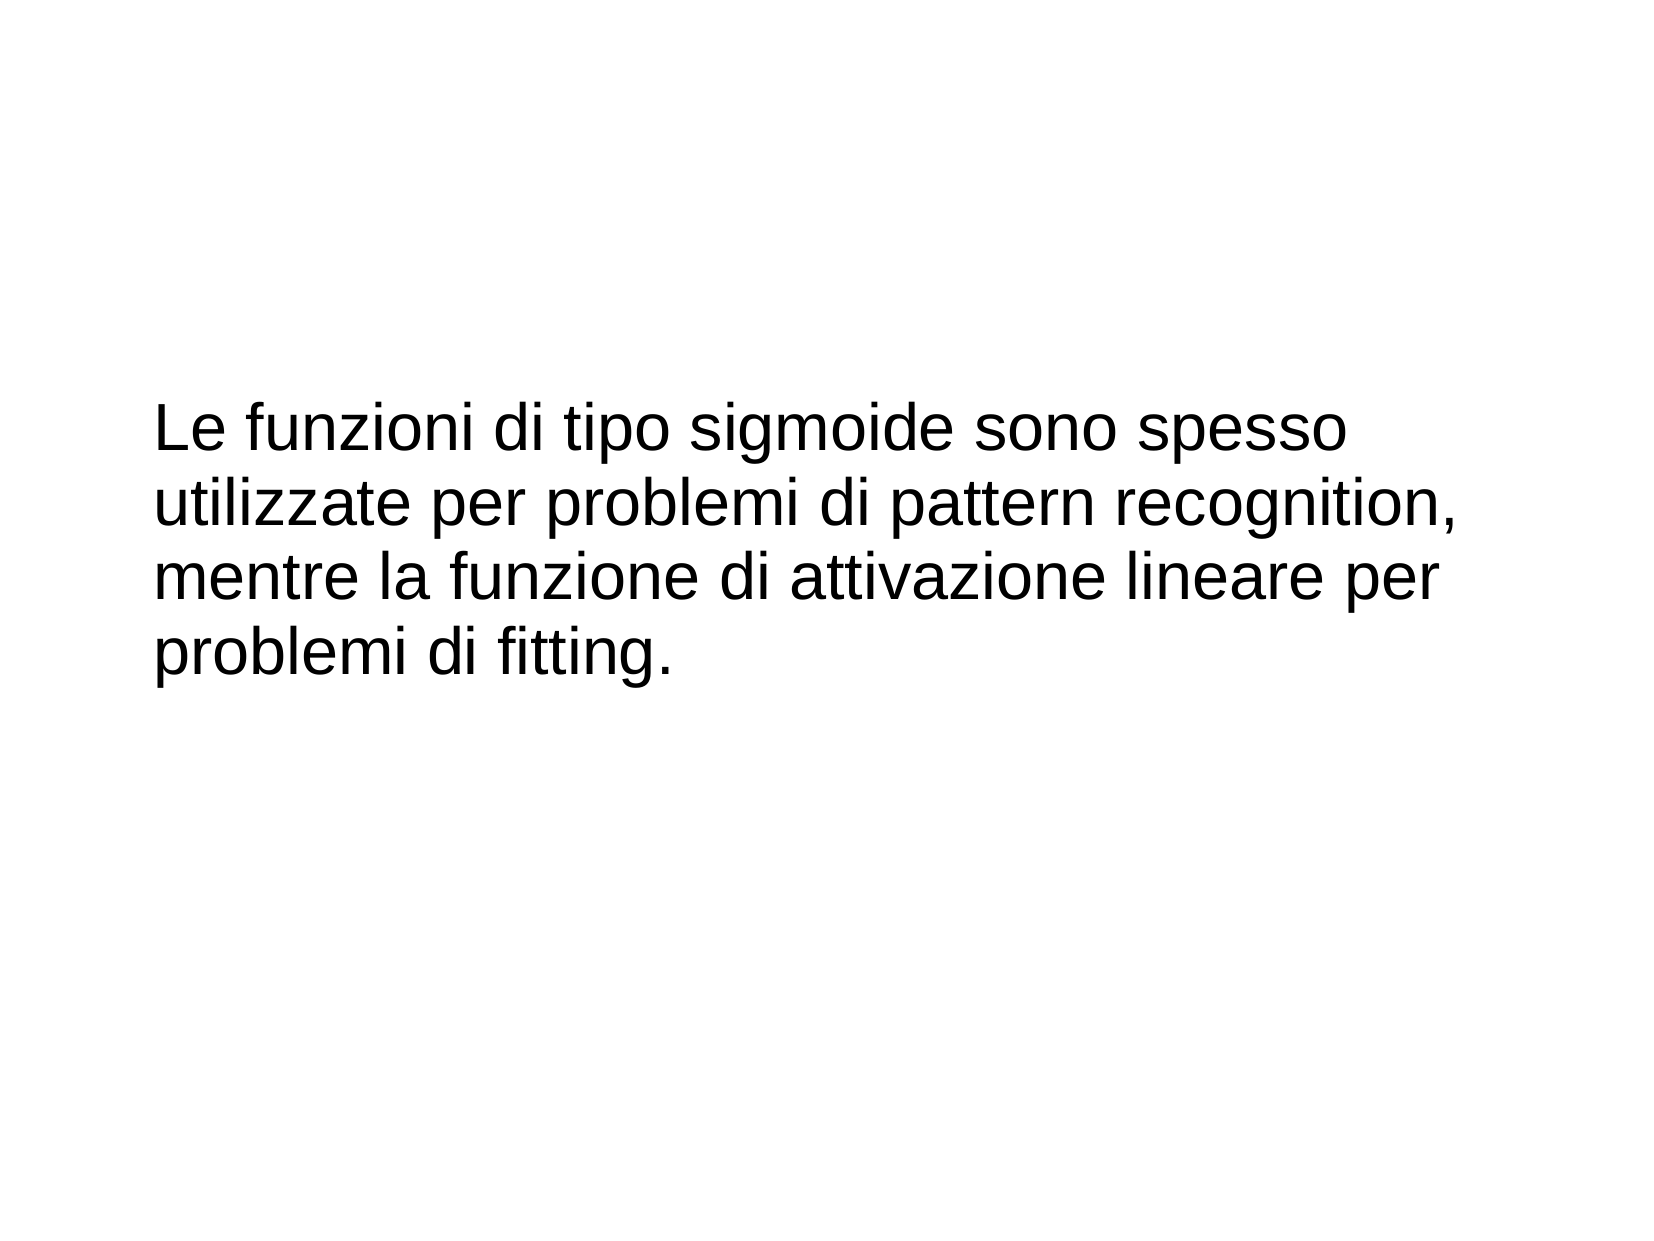

# Le funzioni di tipo sigmoide sono spesso utilizzate per problemi di pattern recognition, mentre la funzione di attivazione lineare per problemi di fitting.